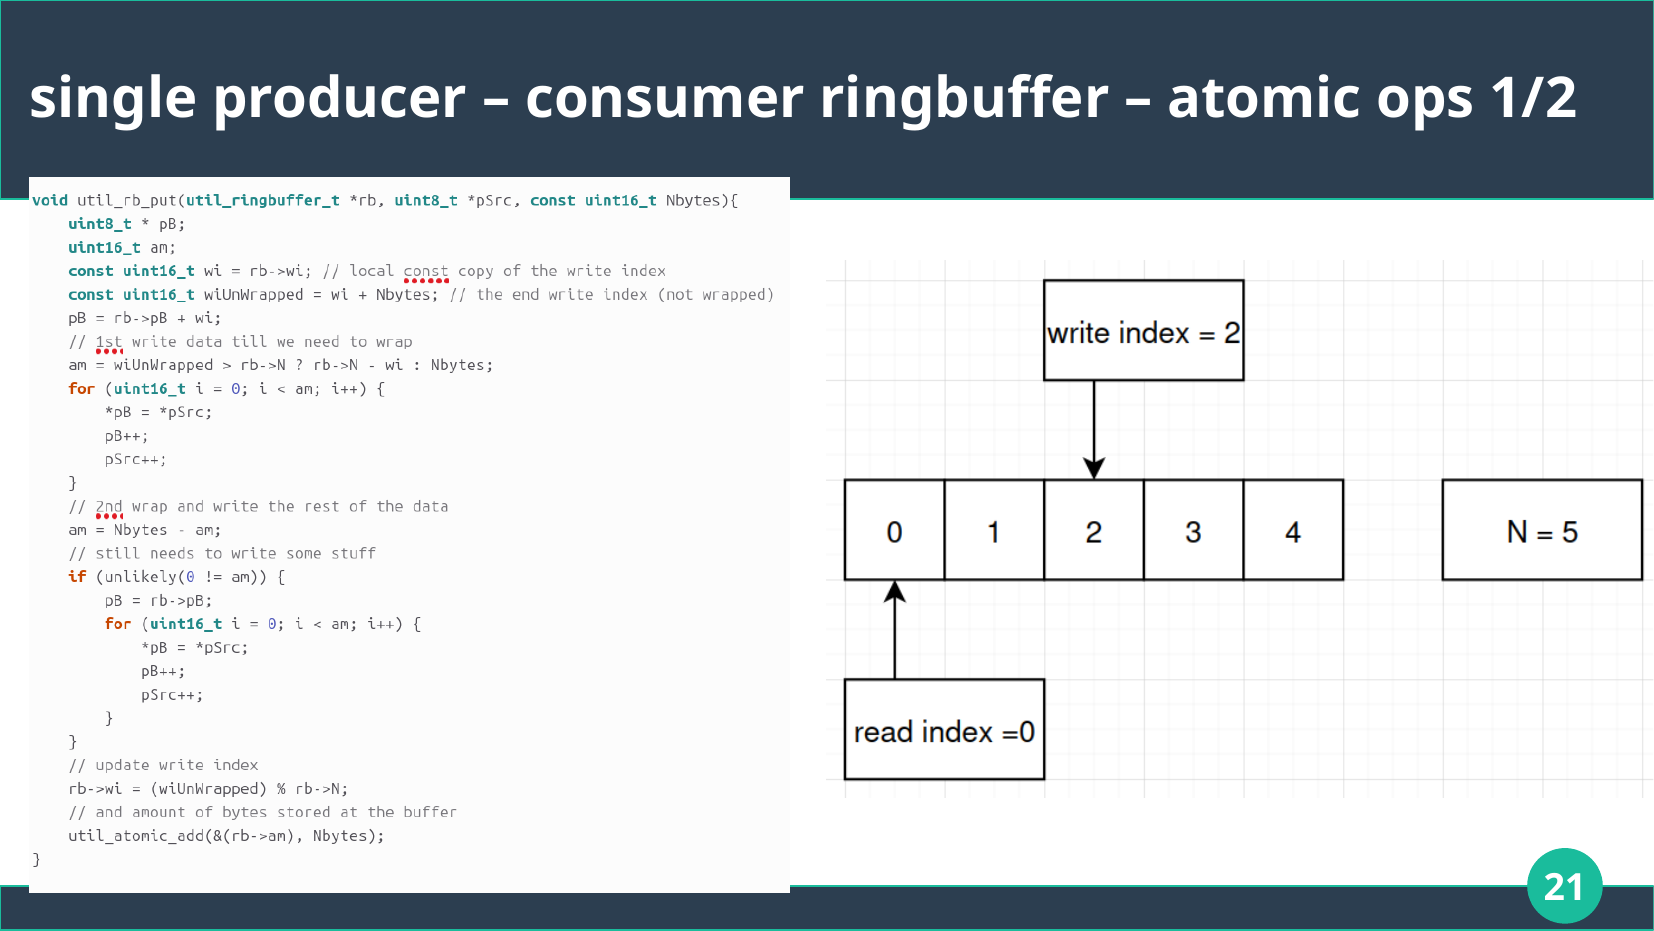

# single producer – consumer ringbuffer – atomic ops 1/2
21